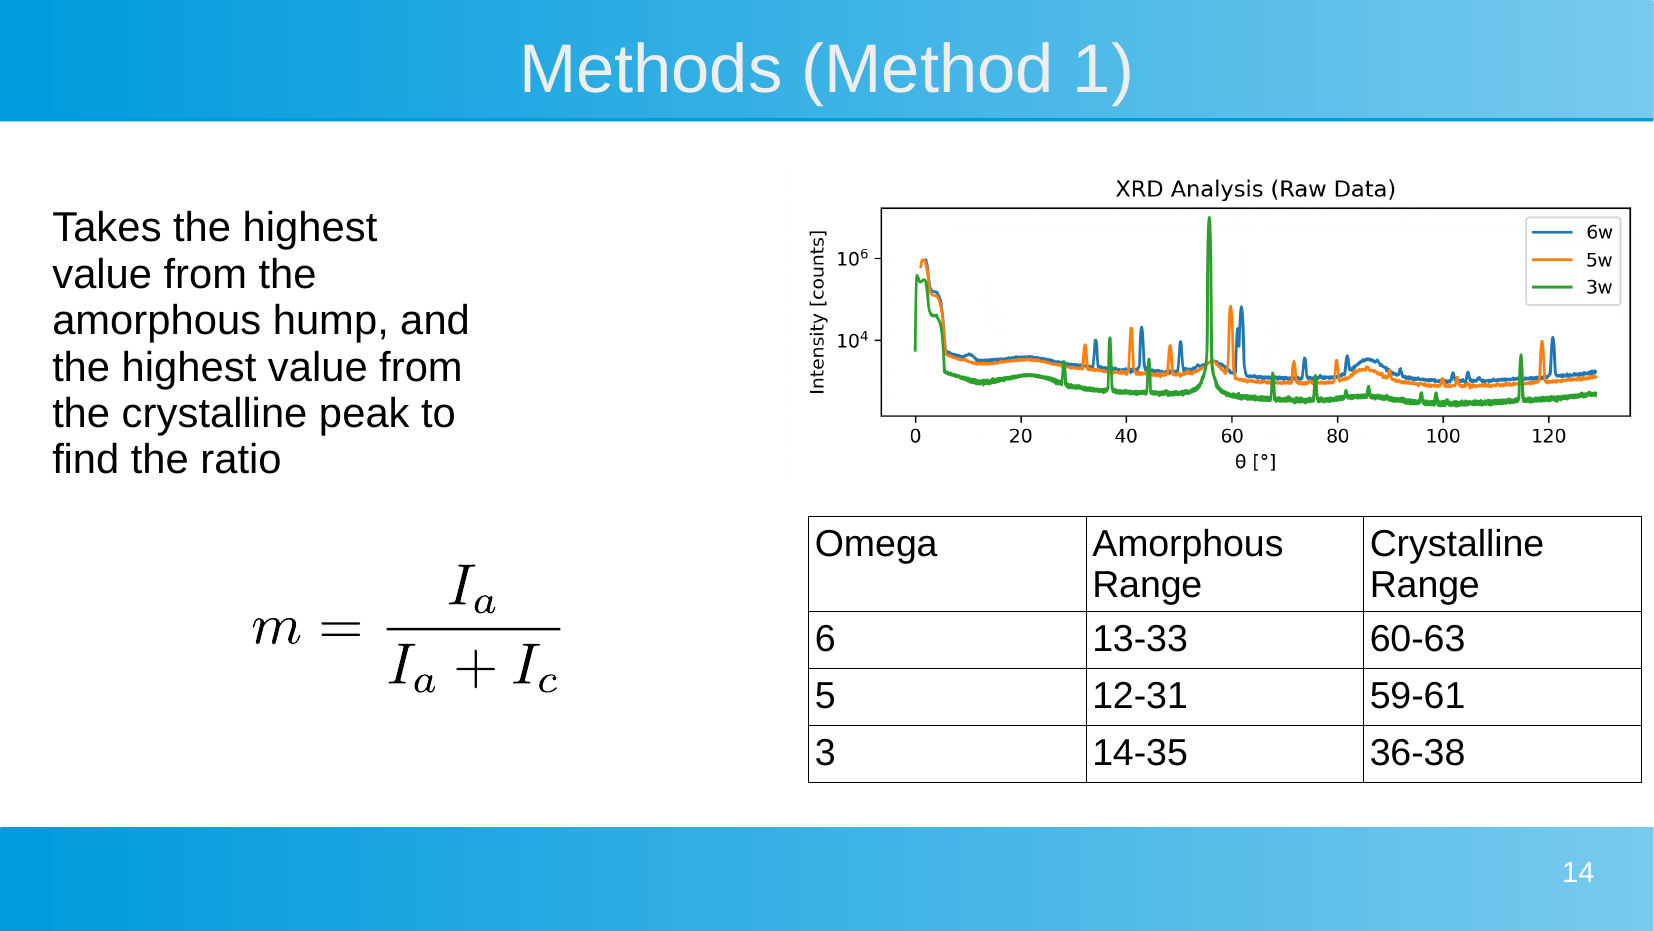

# Methods (Method 1)
Takes the highest value from the amorphous hump, and the highest value from the crystalline peak to find the ratio
| Omega | Amorphous Range | Crystalline Range |
| --- | --- | --- |
| 6 | 13-33 | 60-63 |
| 5 | 12-31 | 59-61 |
| 3 | 14-35 | 36-38 |
14